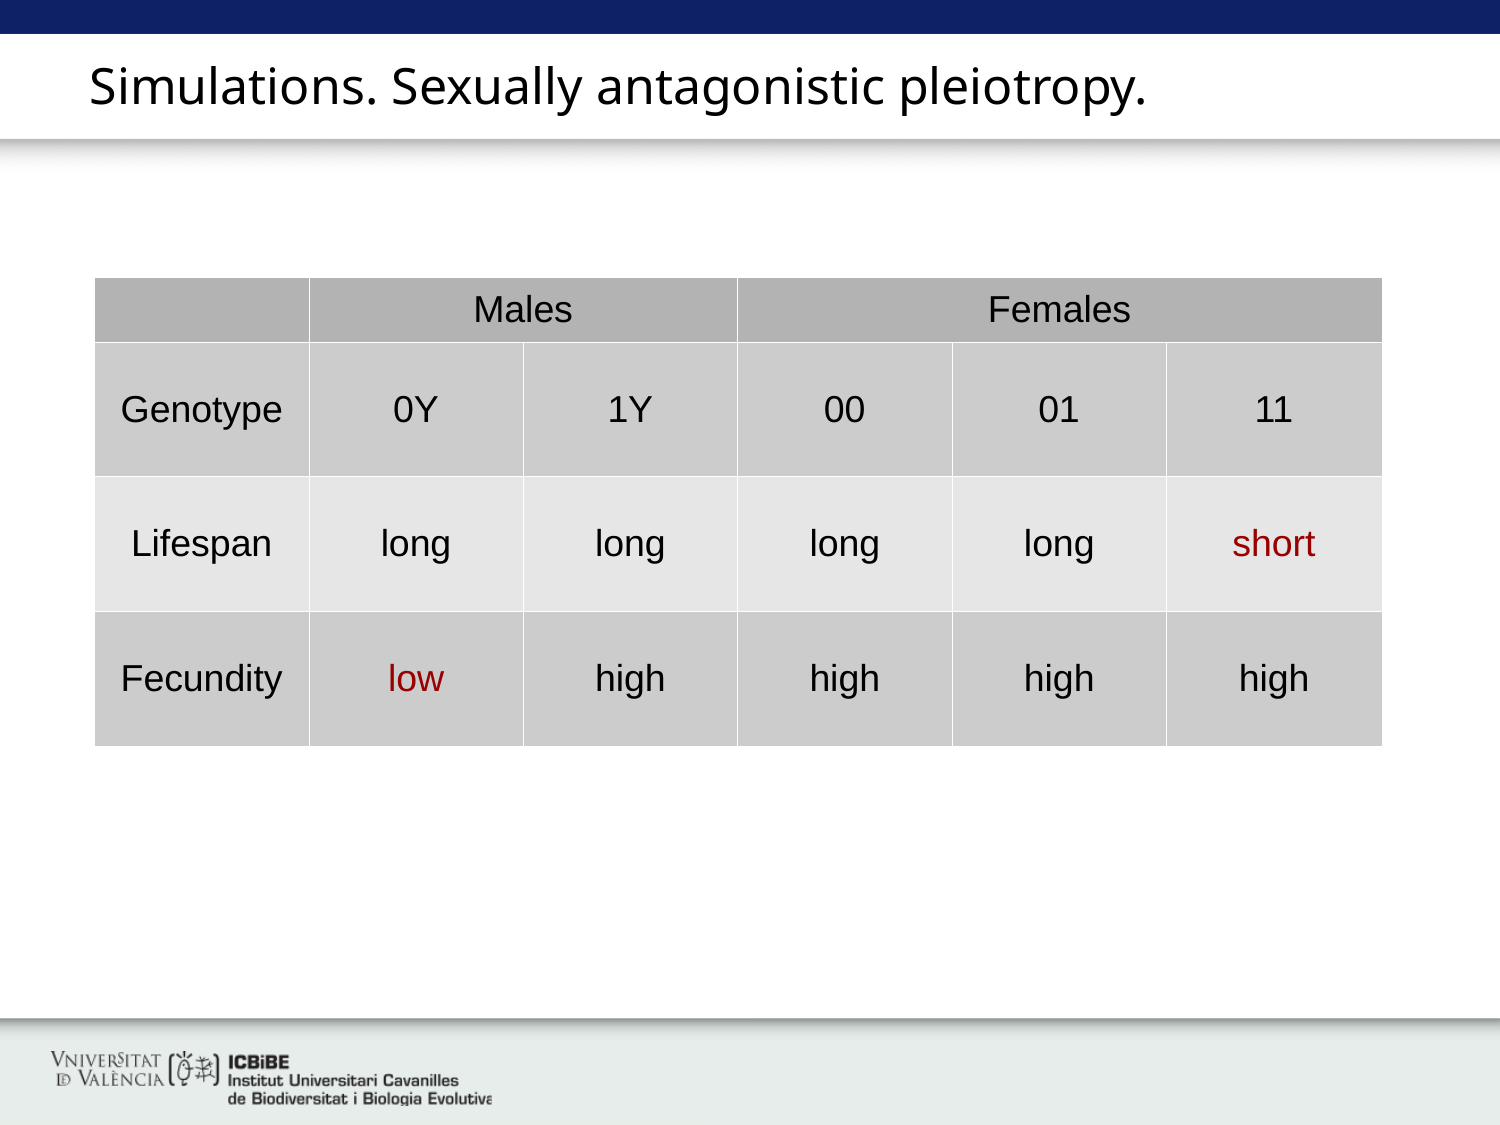

# Simulations. Sexually antagonistic pleiotropy.
| | Males | | Females | | |
| --- | --- | --- | --- | --- | --- |
| Genotype | 0Y | 1Y | 00 | 01 | 11 |
| Lifespan | long | long | long | long | short |
| Fecundity | low | high | high | high | high |